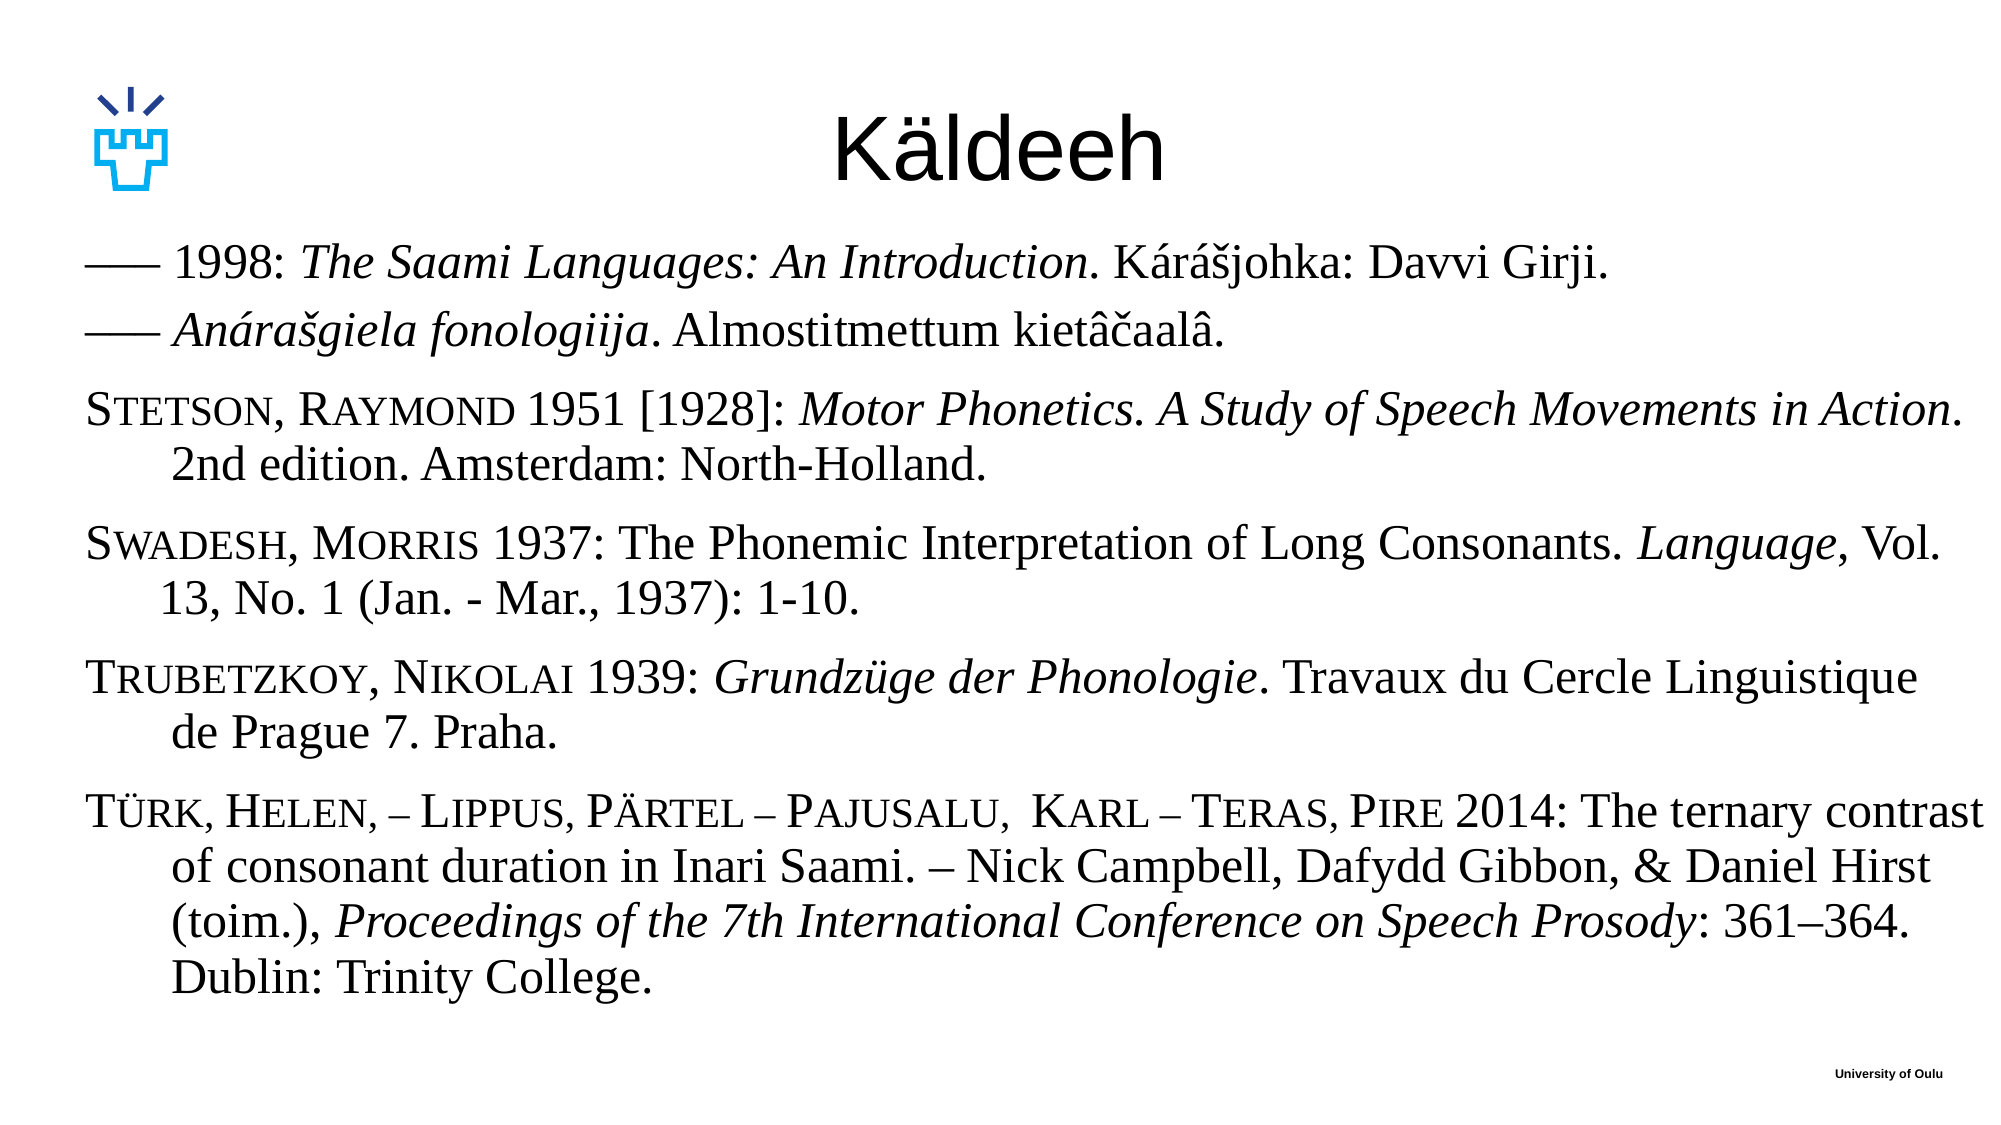

# Käldeeh
––– 1998: The Saami Languages: An Introduction. Kárášjohka: Davvi Girji.
––– Anárašgiela fonologiija. Almostitmettum kietâčaalâ.
STETSON, RAYMOND 1951 [1928]: Motor Phonetics. A Study of Speech Movements in Action.
	 2nd edition. Amsterdam: North-Holland.
SWADESH, MORRIS 1937: The Phonemic Interpretation of Long Consonants. Language, Vol.
 	13, No. 1 (Jan. - Mar., 1937): 1-10.
TRUBETZKOY, NIKOLAI 1939: Grundzüge der Phonologie. Travaux du Cercle Linguistique
	 de Prague 7. Praha.
TÜRK, HELEN, – LIPPUS, PÄRTEL – PAJUSALU, KARL – TERAS, PIRE 2014: The ternary contrast
	 of consonant duration in Inari Saami. – Nick Campbell, Dafydd Gibbon, & Daniel Hirst
	 (toim.), Proceedings of the 7th International Conference on Speech Prosody: 361–364.
	 Dublin: Trinity College.
https://github.com/tkoukkar/anaraskiela/blob/master/Koukkari_Tuomas-CIFUXIII-oovdanpyehtim.pdf